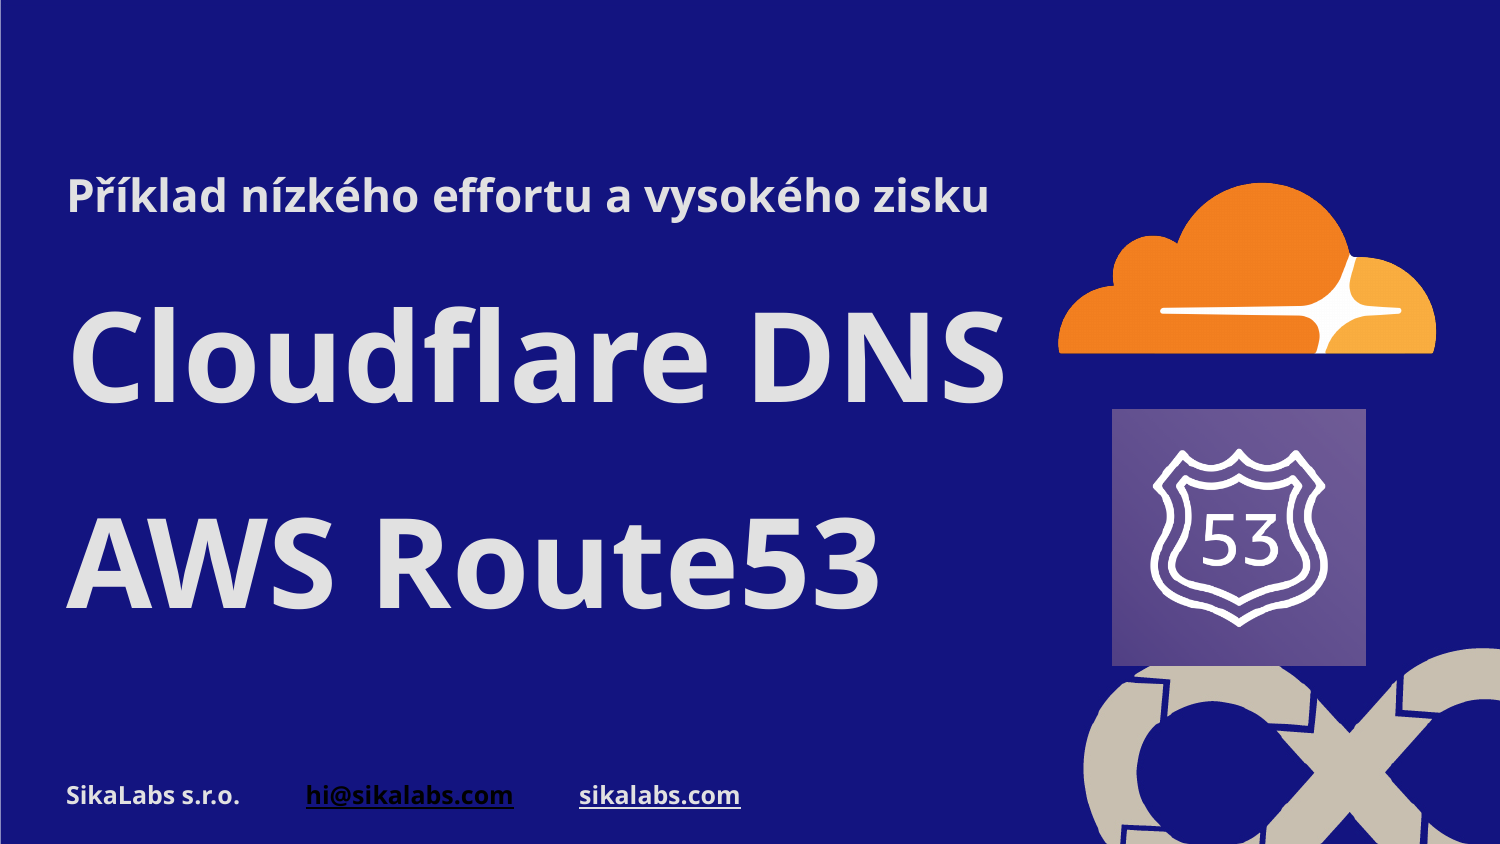

# Příklad nízkého effortu a vysokého zisku
Cloudflare DNS
AWS Route53